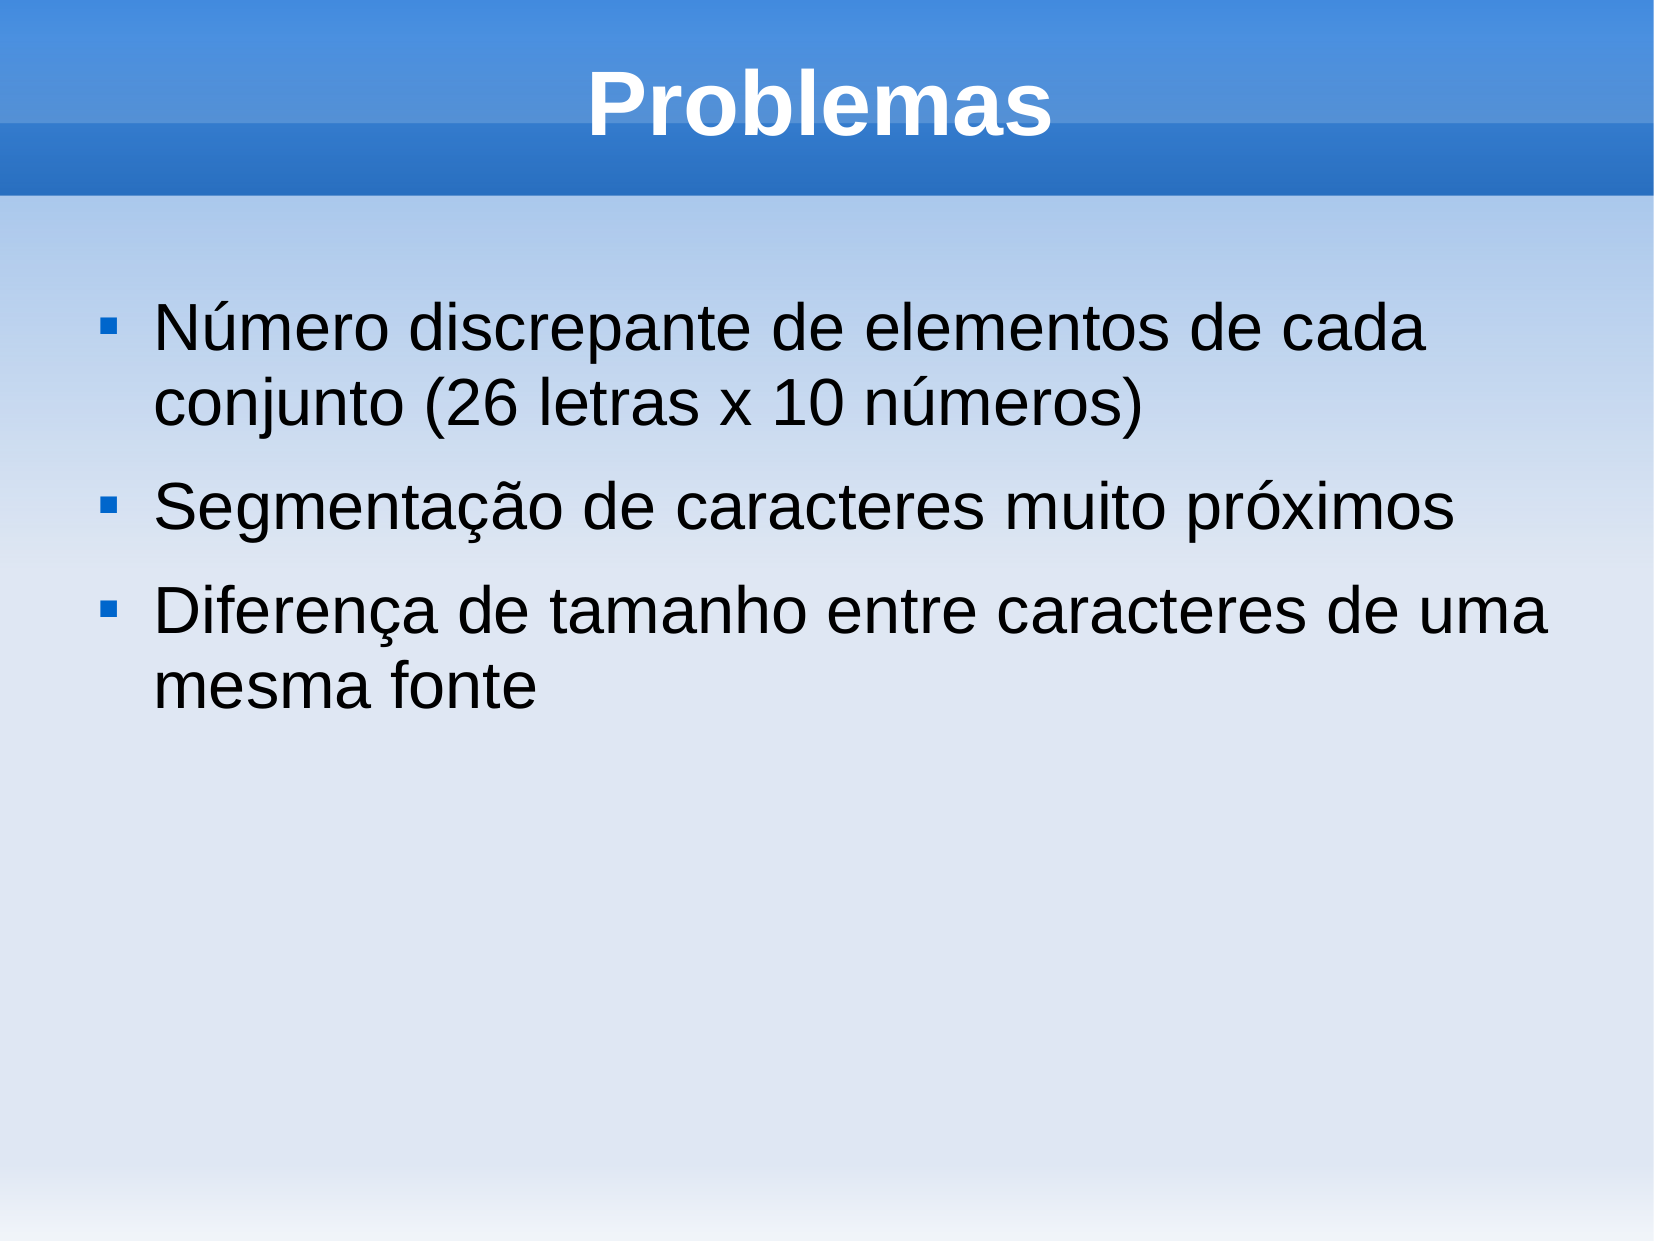

# Problemas
Número discrepante de elementos de cada conjunto (26 letras x 10 números)
Segmentação de caracteres muito próximos
Diferença de tamanho entre caracteres de uma mesma fonte